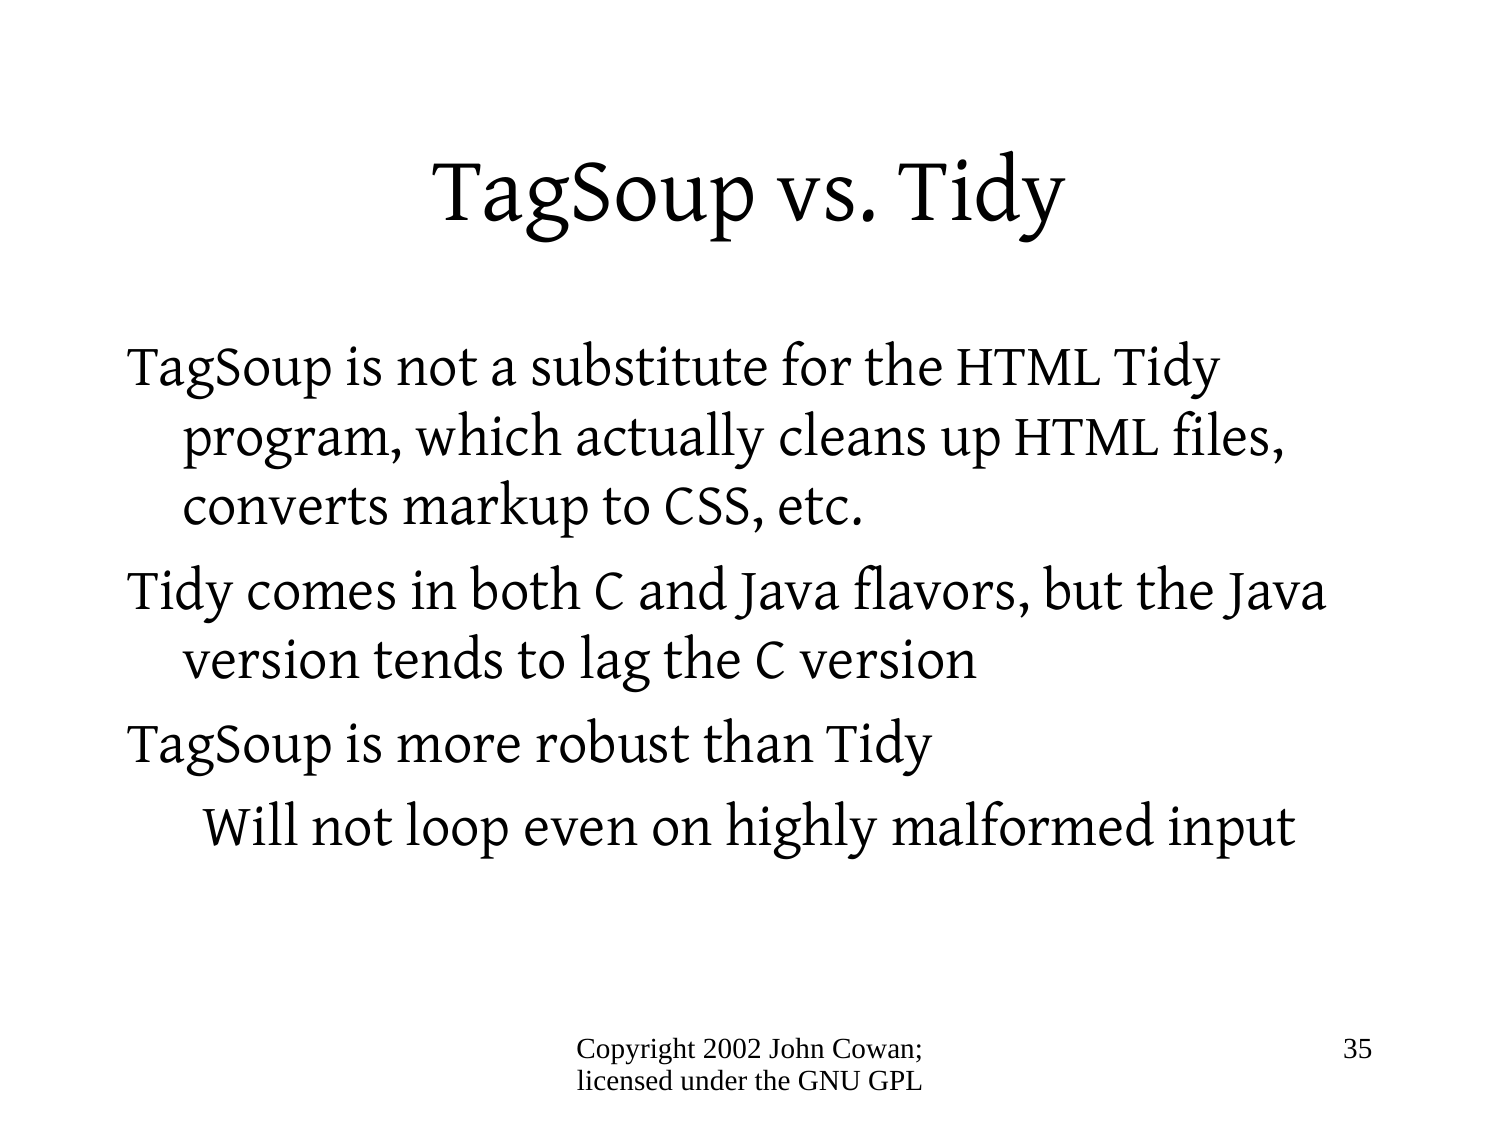

# TagSoup vs. Tidy
TagSoup is not a substitute for the HTML Tidy program, which actually cleans up HTML files, converts markup to CSS, etc.
Tidy comes in both C and Java flavors, but the Java version tends to lag the C version
TagSoup is more robust than Tidy
Will not loop even on highly malformed input
Copyright 2002 John Cowan; licensed under the GNU GPL
35